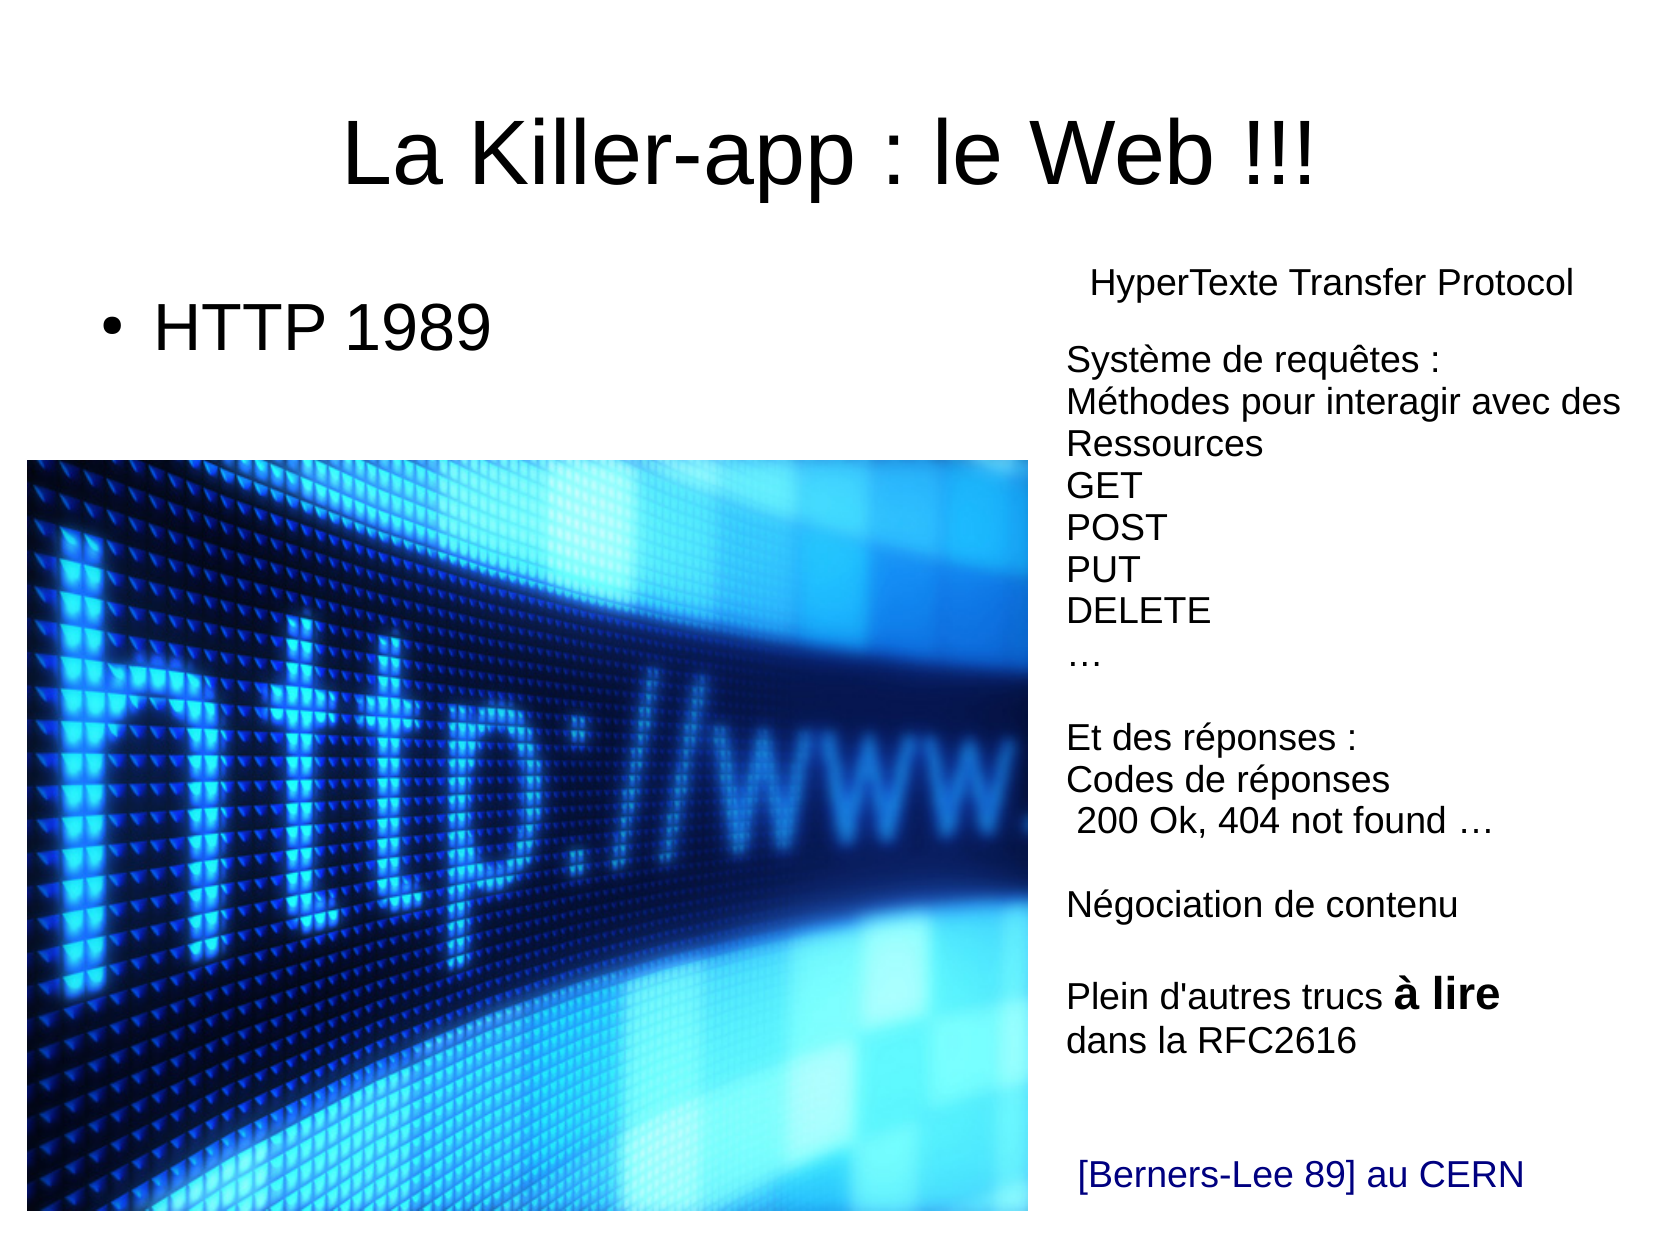

# La Killer-app : le Web !!!
HyperTexte Transfer Protocol
HTTP 1989
Système de requêtes :
Méthodes pour interagir avec des
Ressources
GET
POST
PUT
DELETE
…
Et des réponses :
Codes de réponses
 200 Ok, 404 not found …
Négociation de contenu
Plein d'autres trucs à lire
dans la RFC2616
[Berners-Lee 89] au CERN